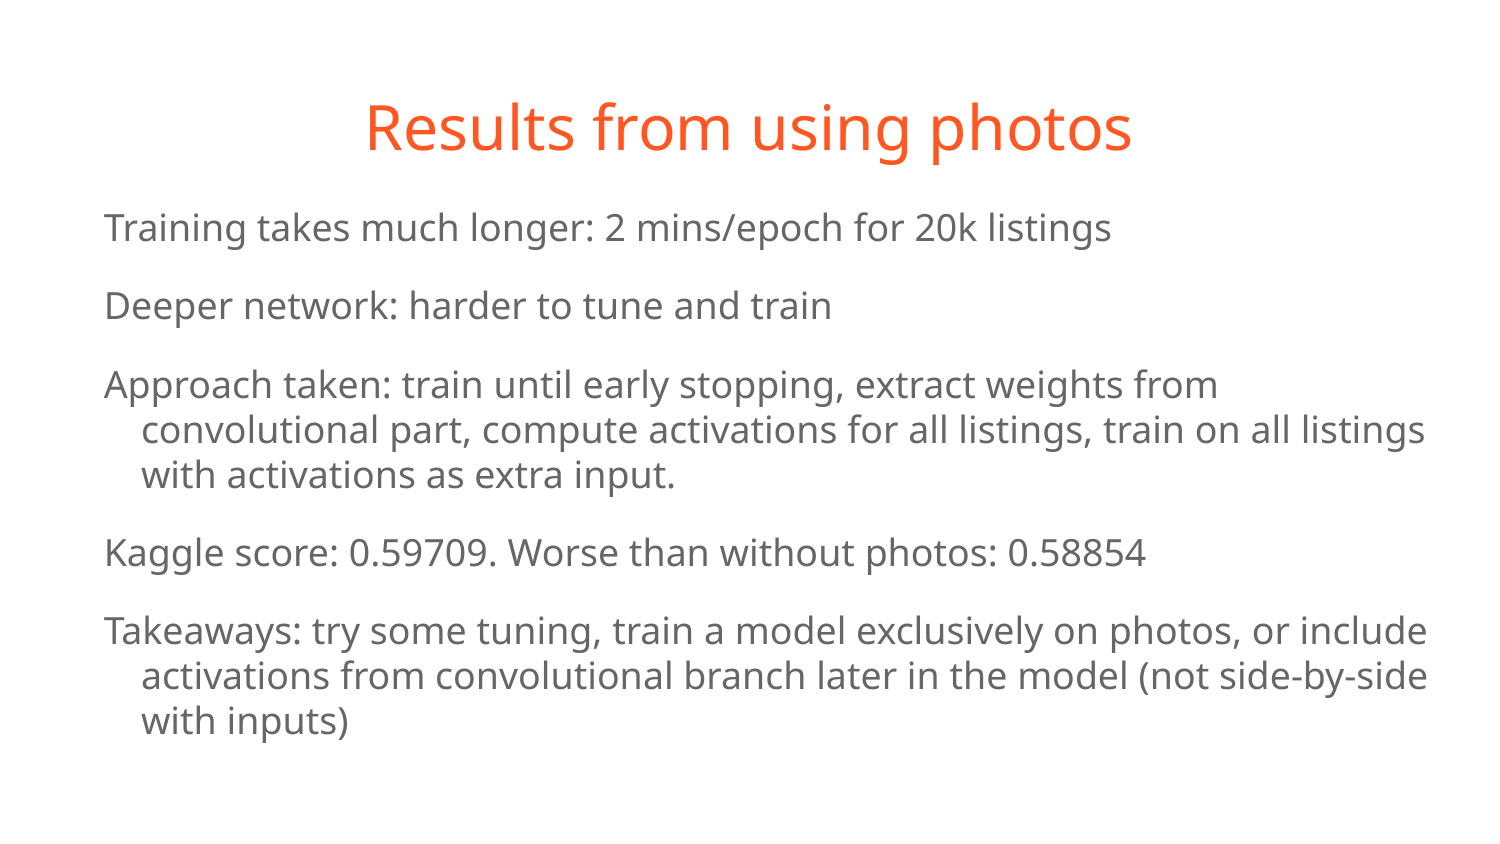

# Results from using photos
Training takes much longer: 2 mins/epoch for 20k listings
Deeper network: harder to tune and train
Approach taken: train until early stopping, extract weights from convolutional part, compute activations for all listings, train on all listings with activations as extra input.
Kaggle score: 0.59709. Worse than without photos: 0.58854
Takeaways: try some tuning, train a model exclusively on photos, or include activations from convolutional branch later in the model (not side-by-side with inputs)